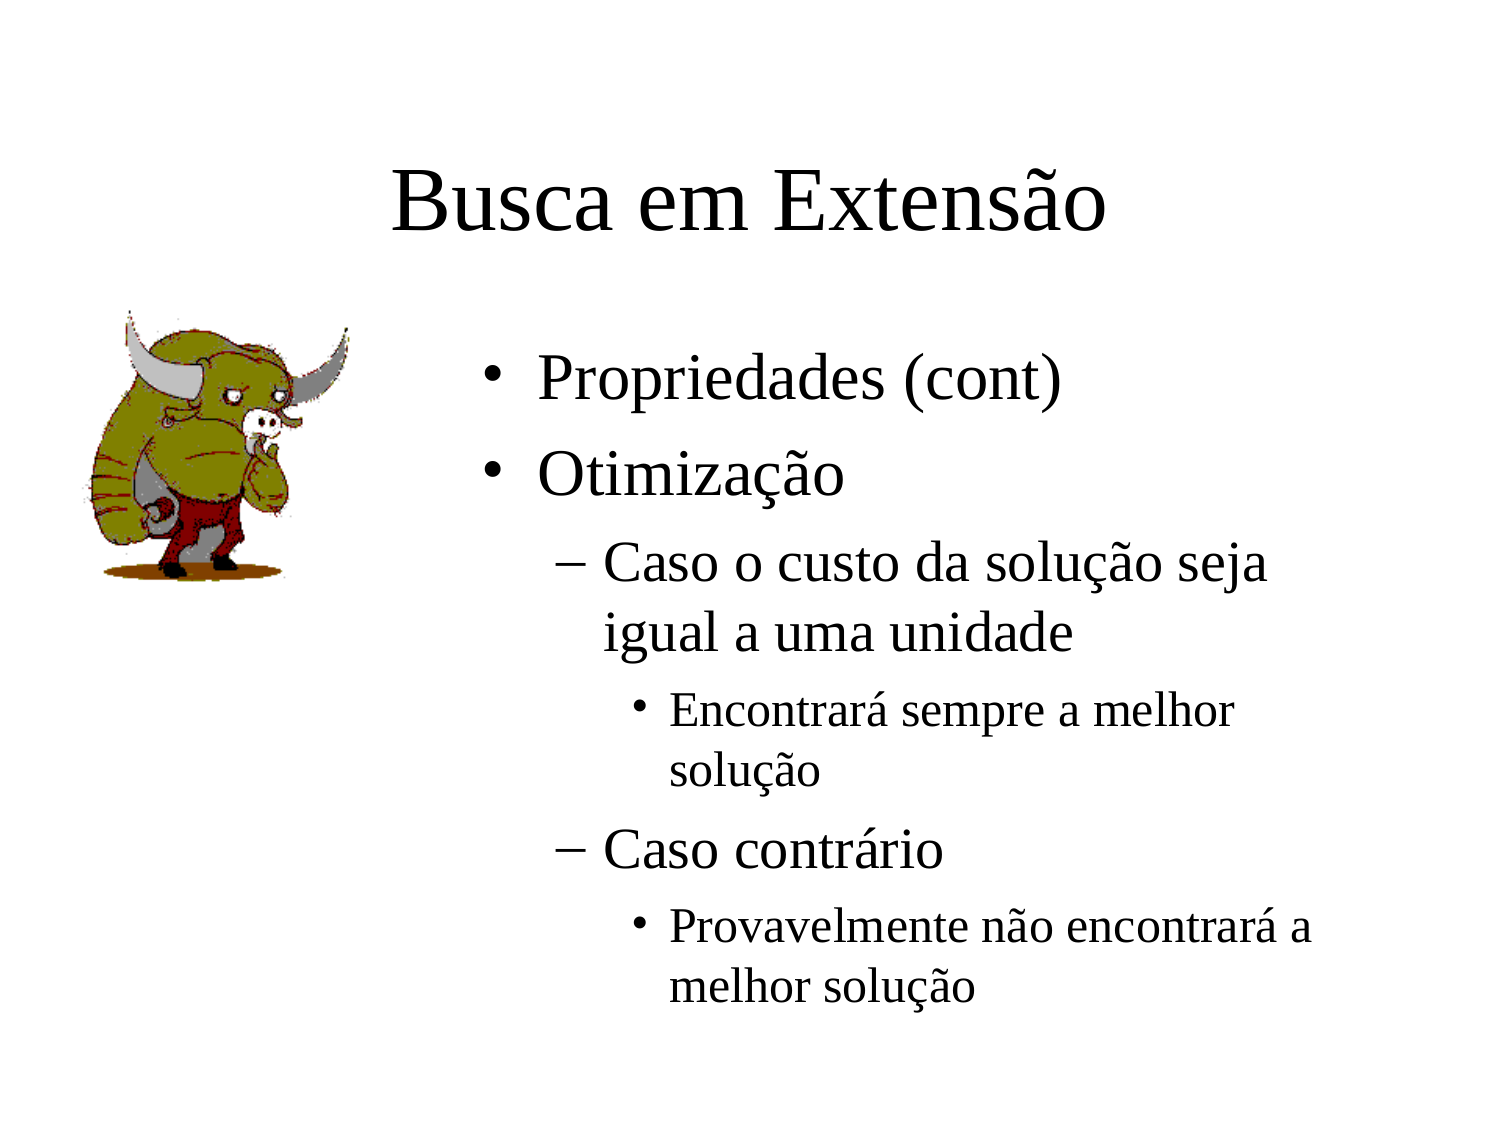

# Busca em Extensão
Propriedades (cont)
Otimização
Caso o custo da solução seja igual a uma unidade
Encontrará sempre a melhor solução
Caso contrário
Provavelmente não encontrará a melhor solução